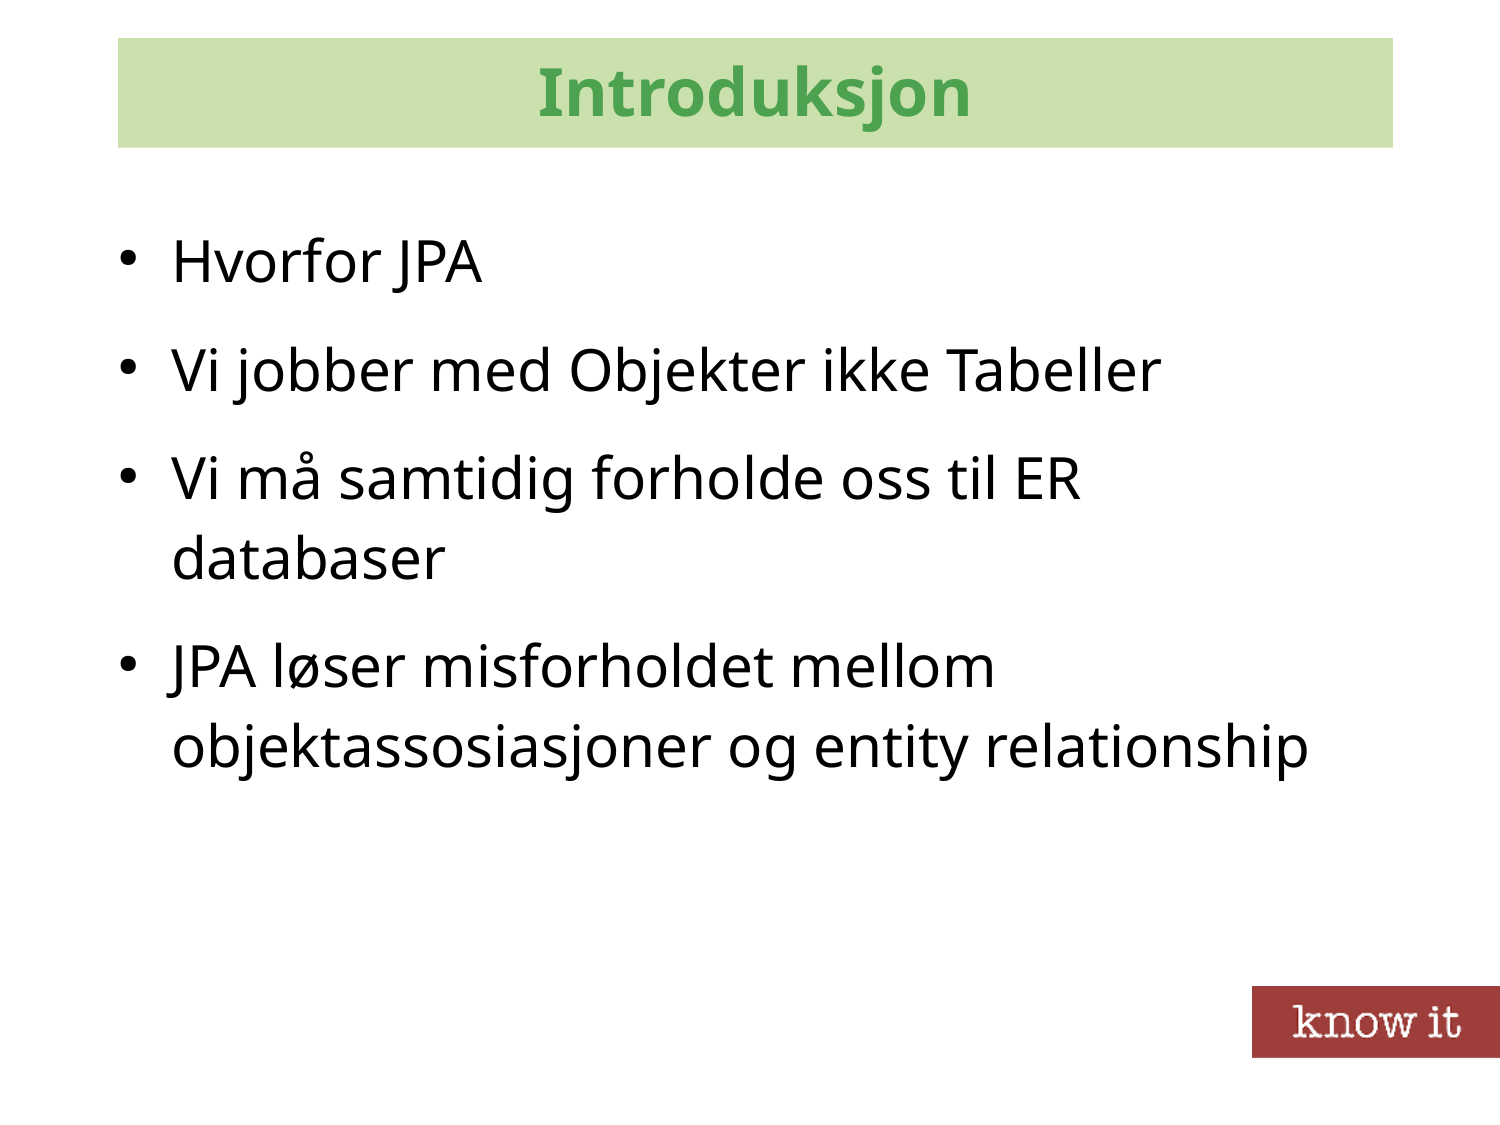

Introduksjon
# Hvorfor JPA
Vi jobber med Objekter ikke Tabeller
Vi må samtidig forholde oss til ER databaser
JPA løser misforholdet mellom objektassosiasjoner og entity relationship